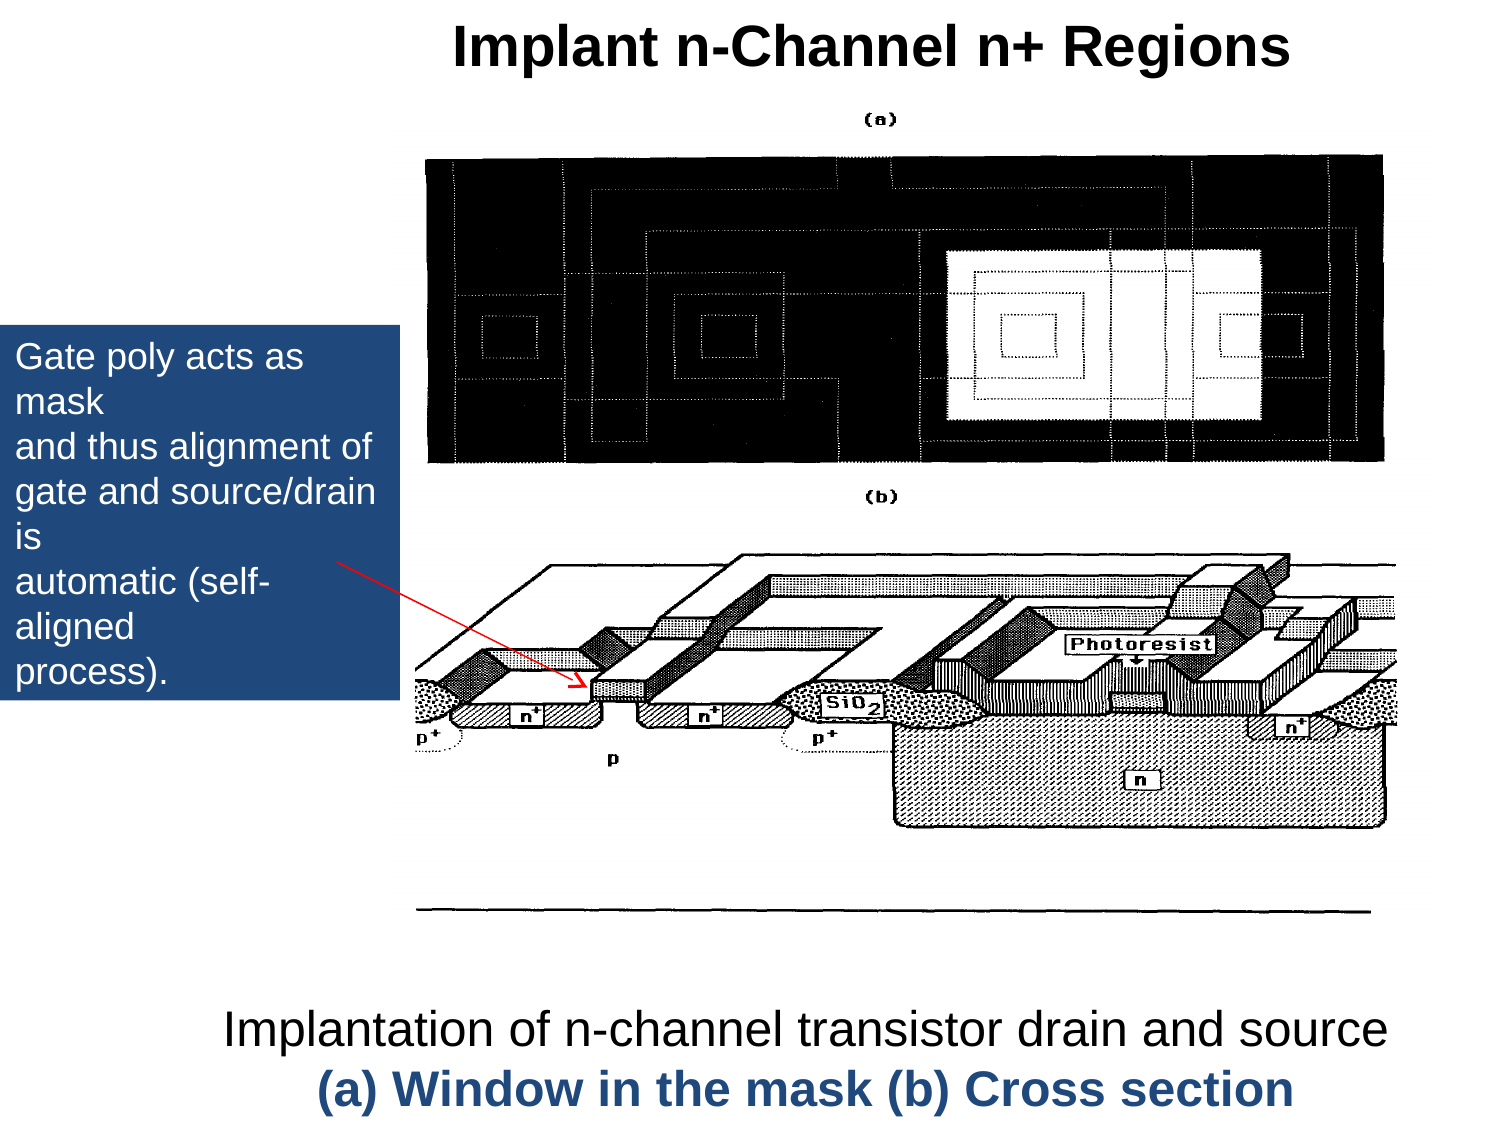

Implant n-Channel n+ Regions
Gate poly acts as mask
and thus alignment of
gate and source/drain is
automatic (self-aligned
process).
Implantation of n-channel transistor drain and source
(a) Window in the mask (b) Cross section